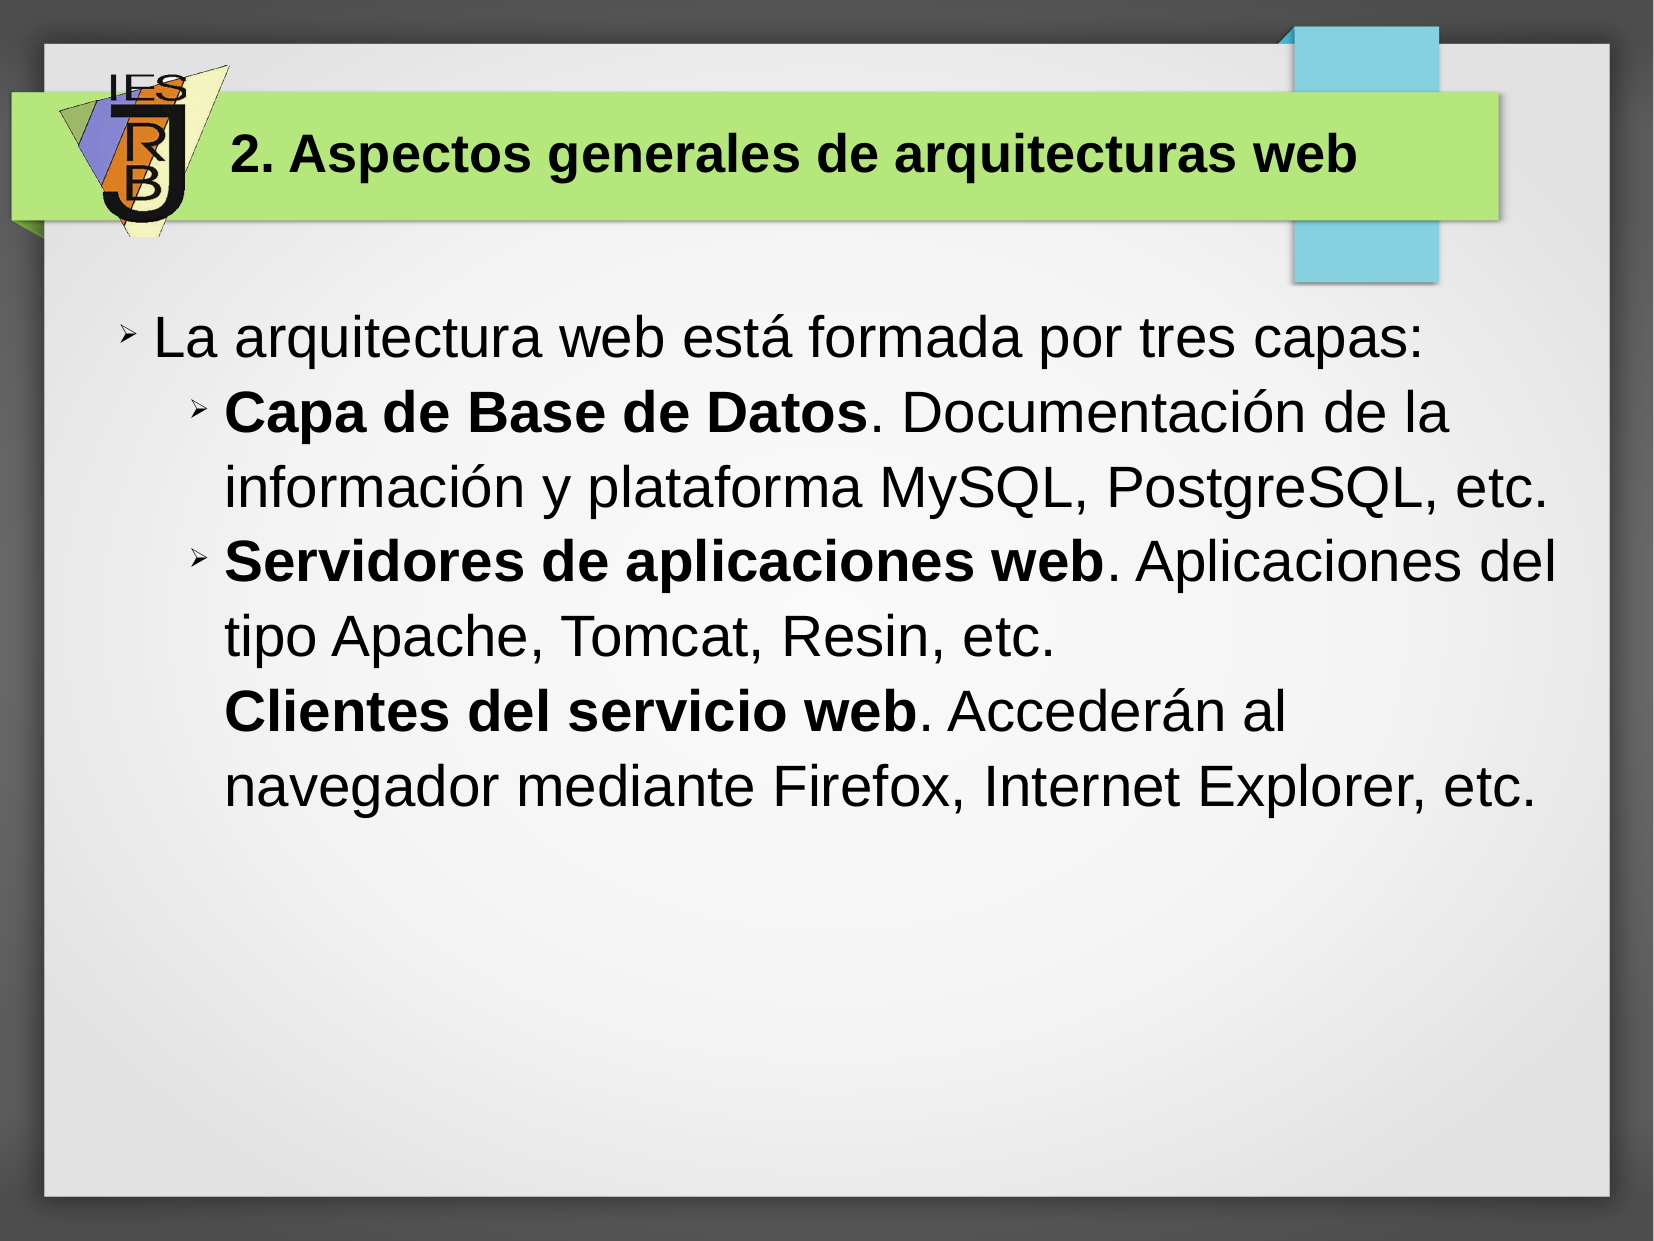

# 2. Aspectos generales de arquitecturas web
La arquitectura web está formada por tres capas:
Capa de Base de Datos. Documentación de la información y plataforma MySQL, PostgreSQL, etc.
Servidores de aplicaciones web. Aplicaciones del tipo Apache, Tomcat, Resin, etc.
Clientes del servicio web. Accederán al navegador mediante Firefox, Internet Explorer, etc.